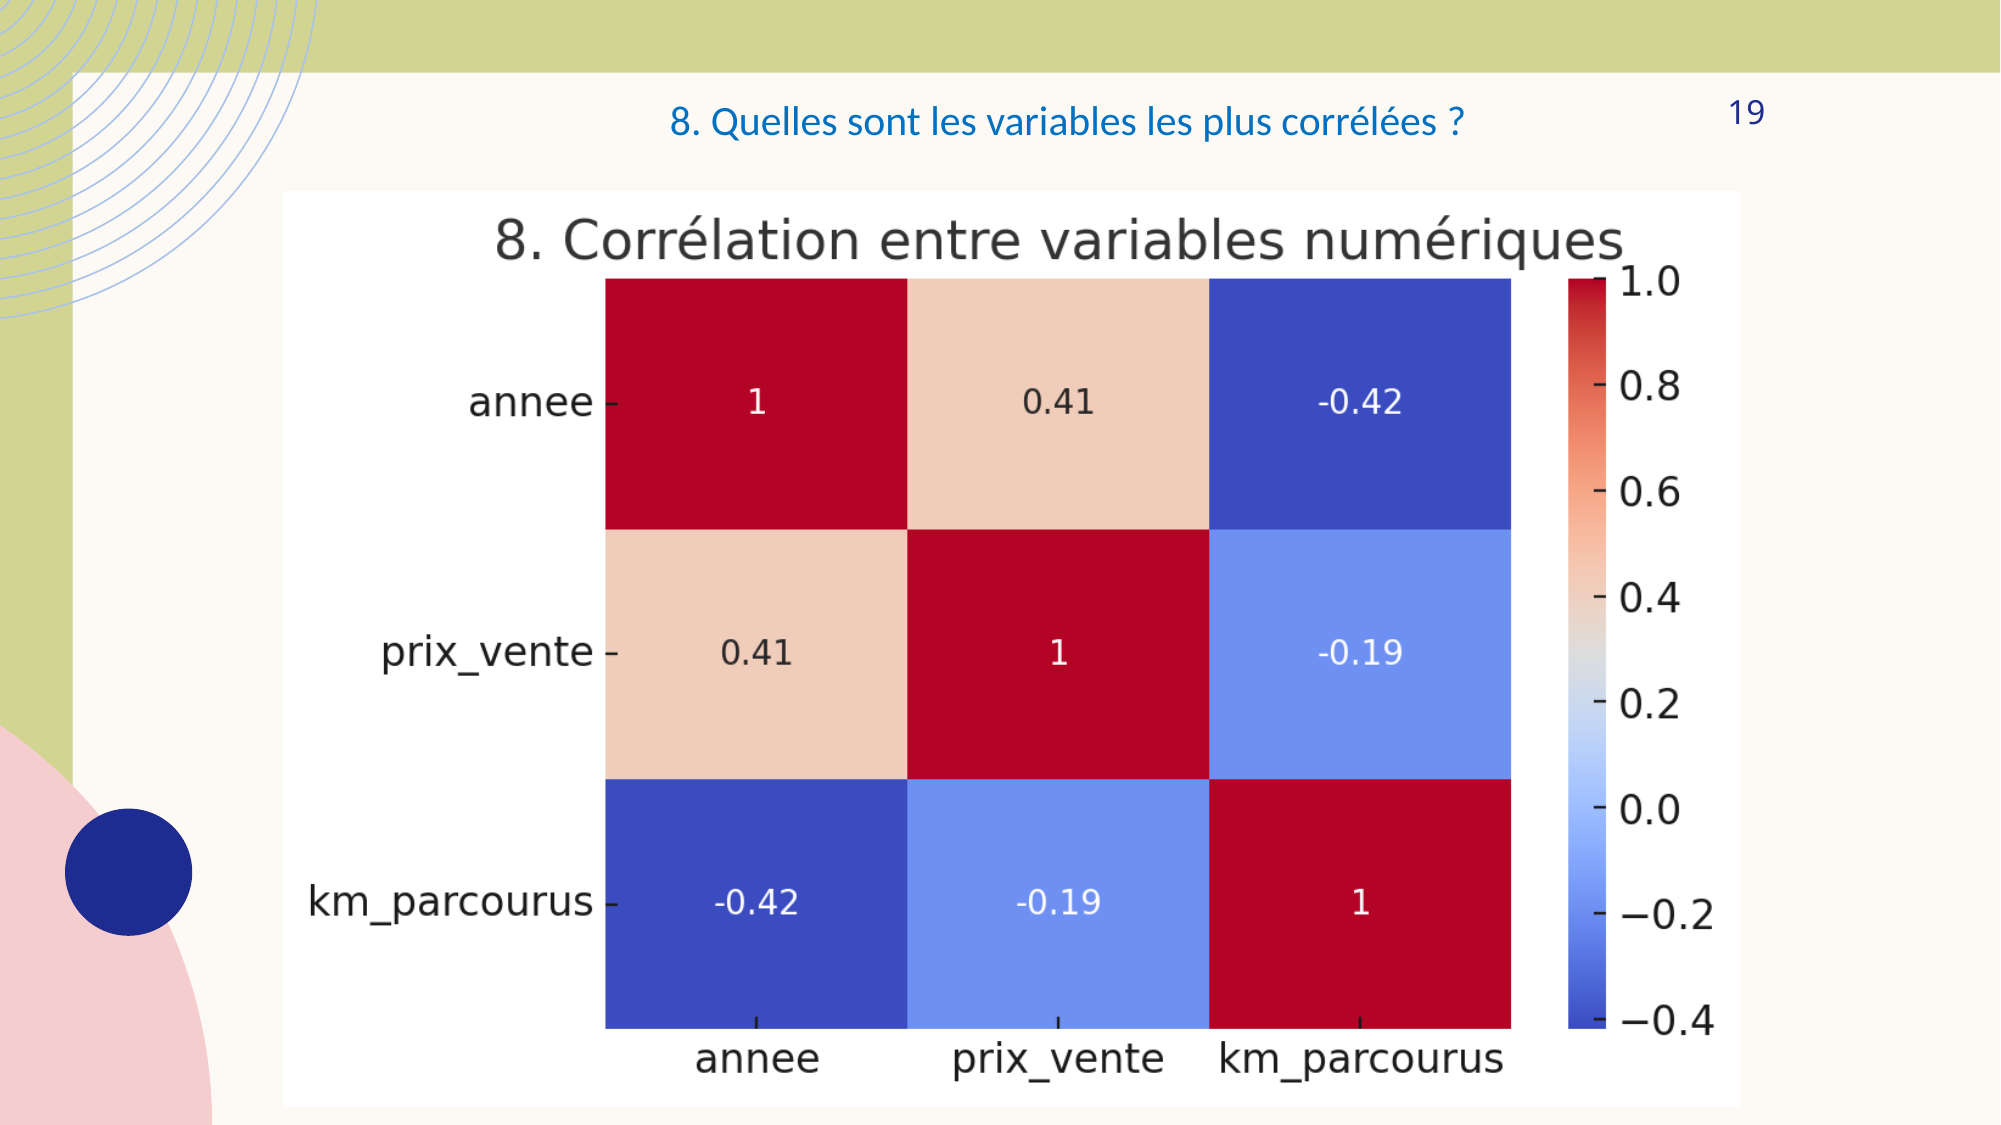

8. Quelles sont les variables les plus corrélées ?